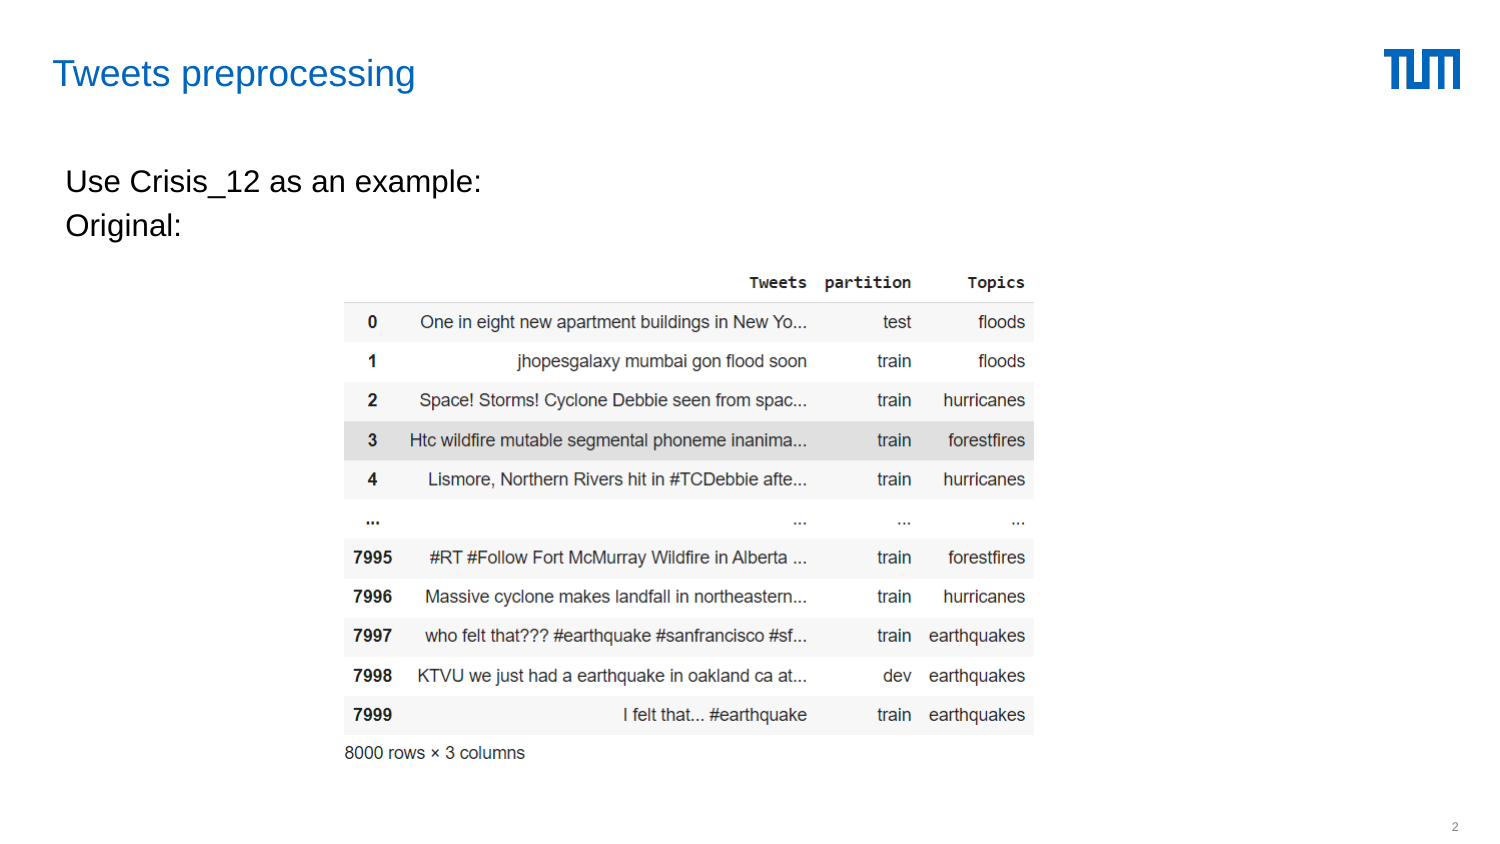

# Tweets preprocessing
Use Crisis_12 as an example:
Original: